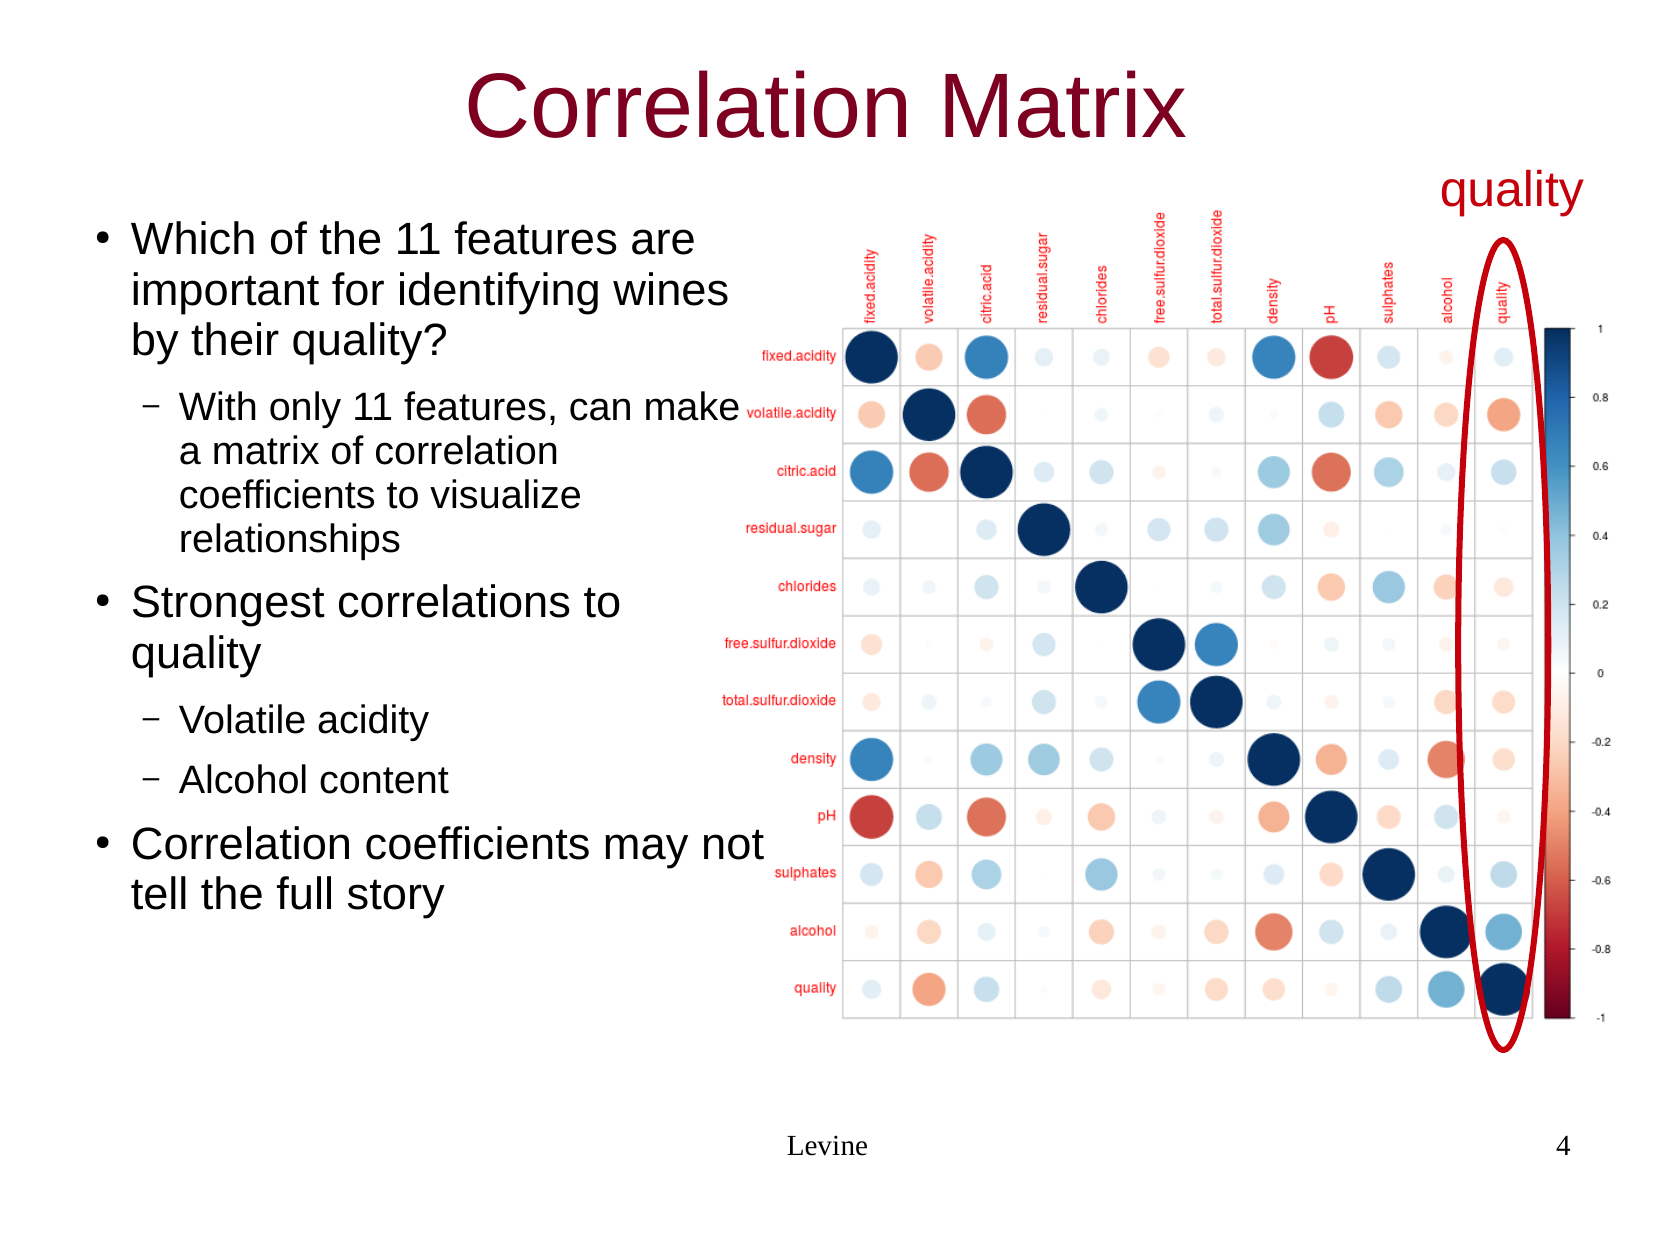

# Correlation Matrix
quality
Which of the 11 features are important for identifying wines by their quality?
With only 11 features, can make a matrix of correlation coefficients to visualize relationships
Strongest correlations to quality
Volatile acidity
Alcohol content
Correlation coefficients may not tell the full story
Levine
4